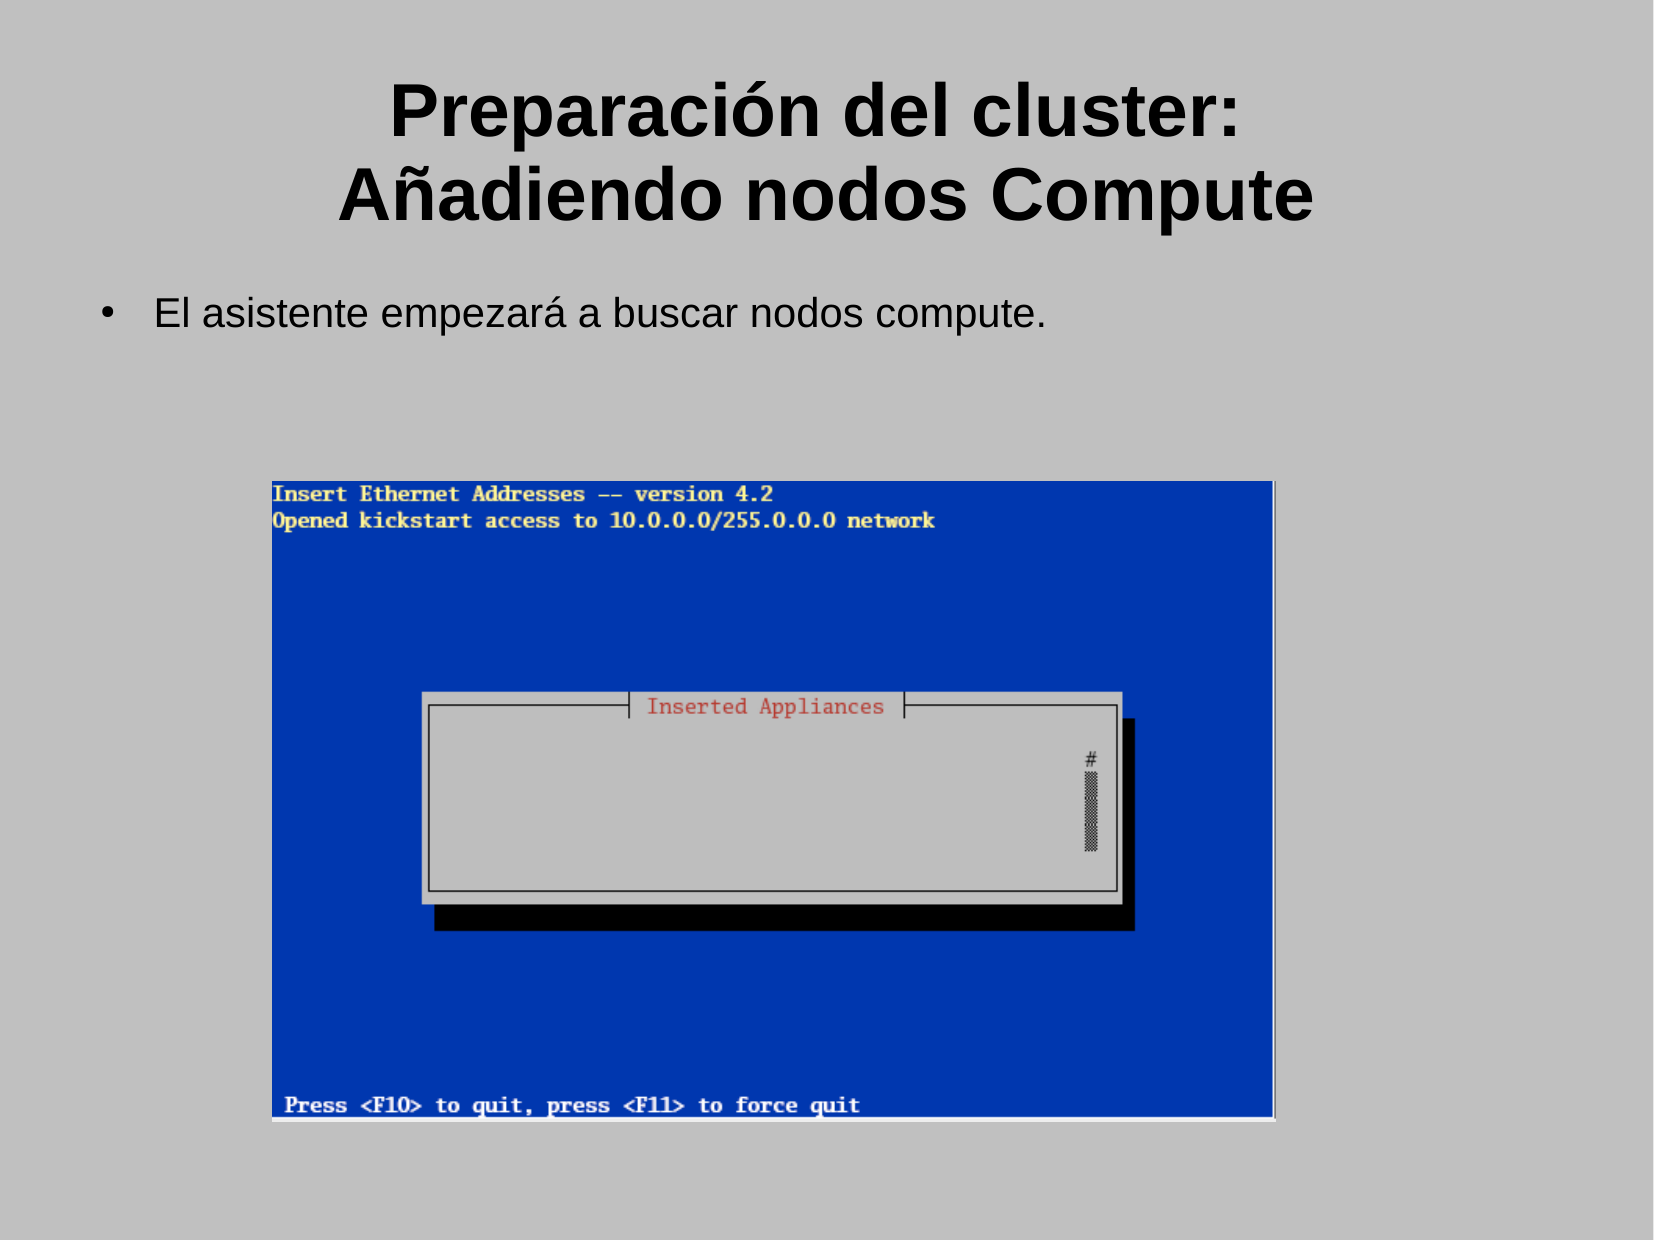

# Preparación del cluster: Añadiendo nodos Compute
El asistente empezará a buscar nodos compute.